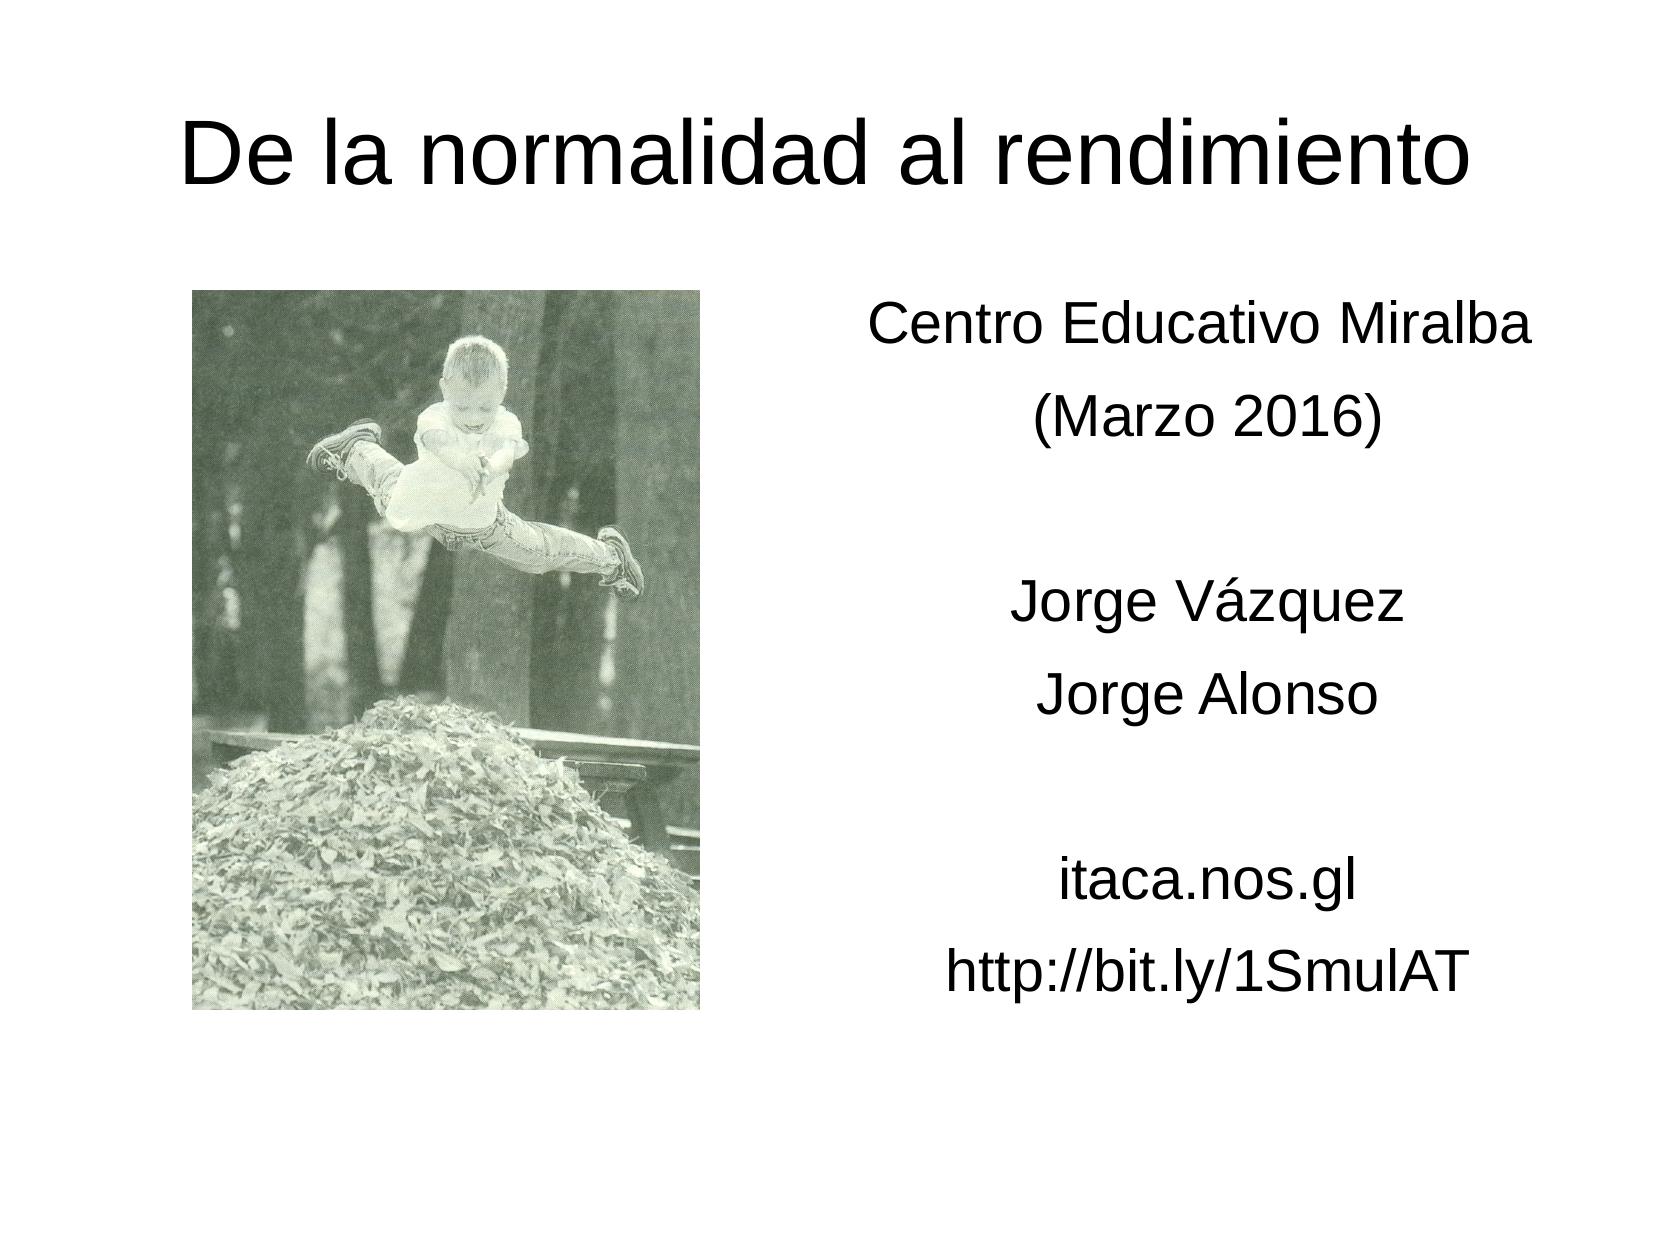

# De la normalidad al rendimiento
Centro Educativo Miralba
(Marzo 2016)
Jorge Vázquez
Jorge Alonso
itaca.nos.gl
http://bit.ly/1SmulAT